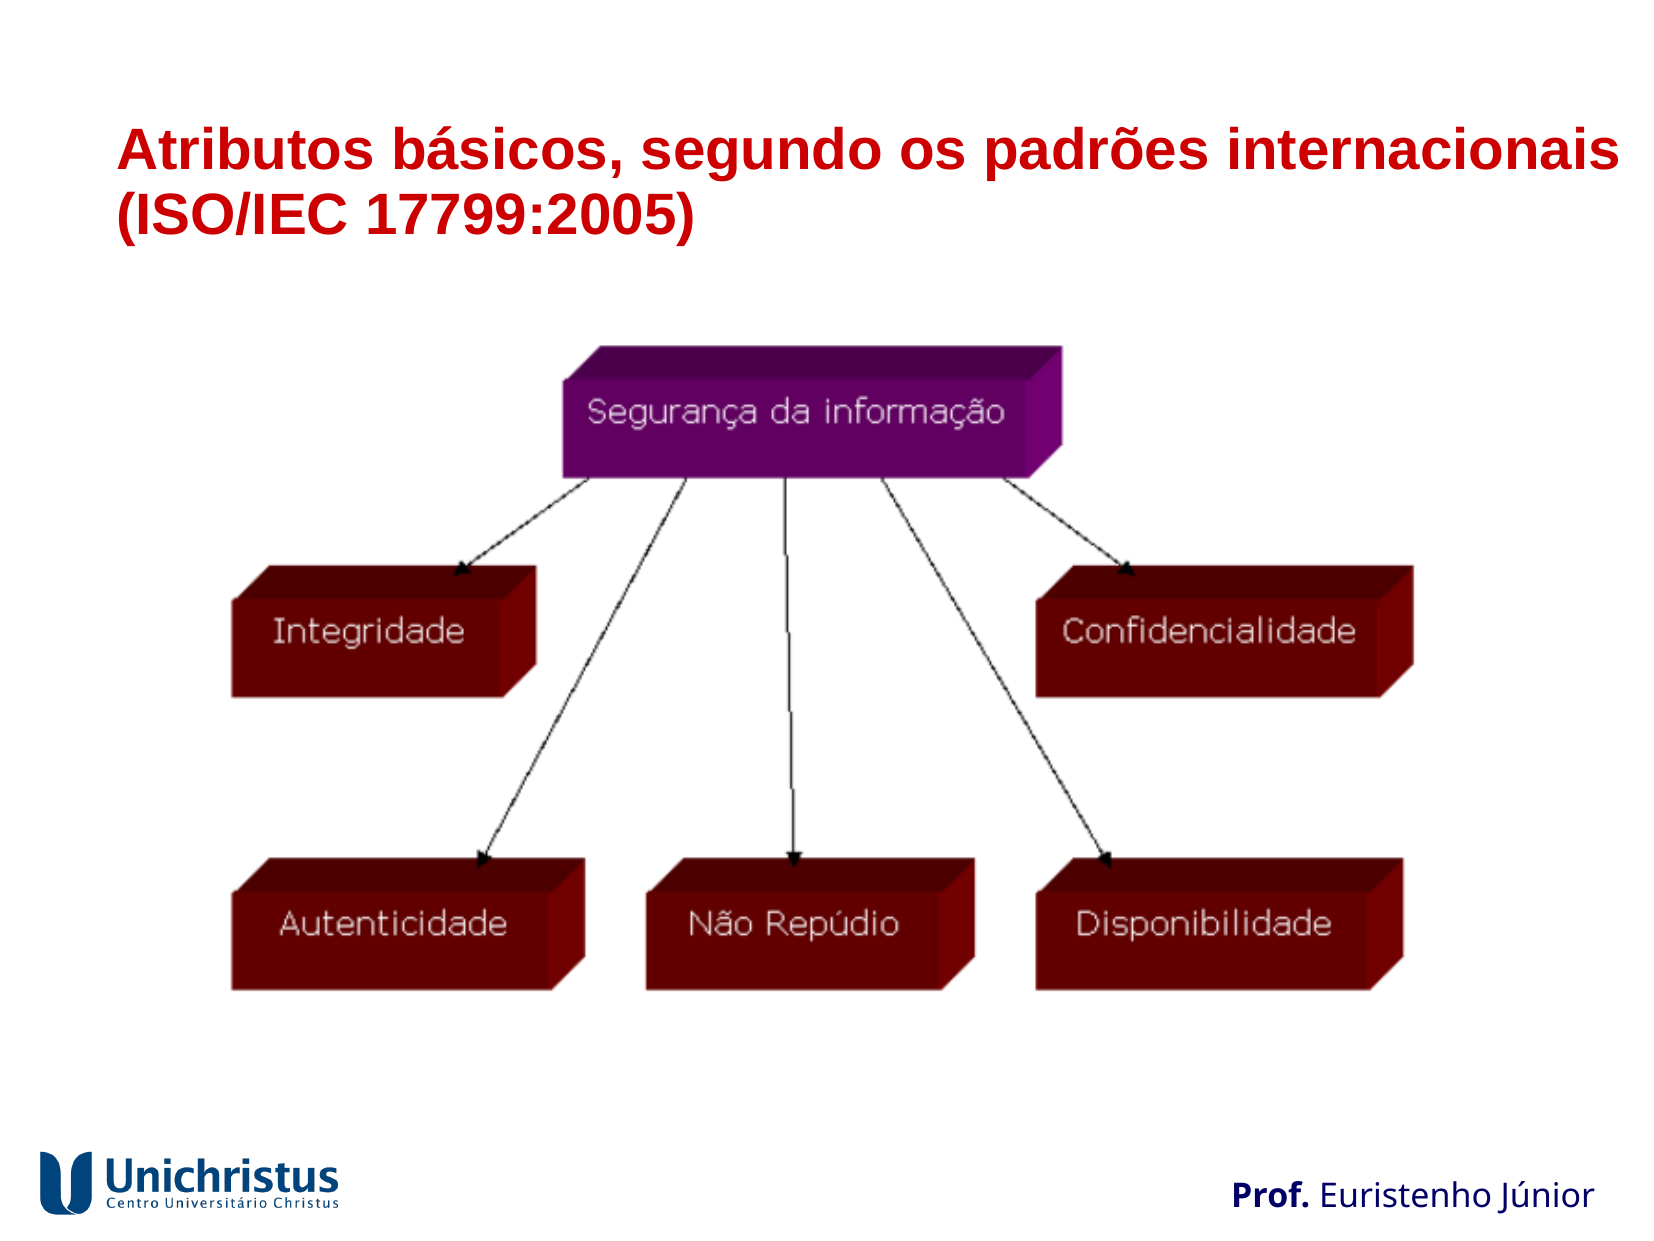

Atributos básicos, segundo os padrões internacionais
(ISO/IEC 17799:2005)
Prof. Euristenho Júnior